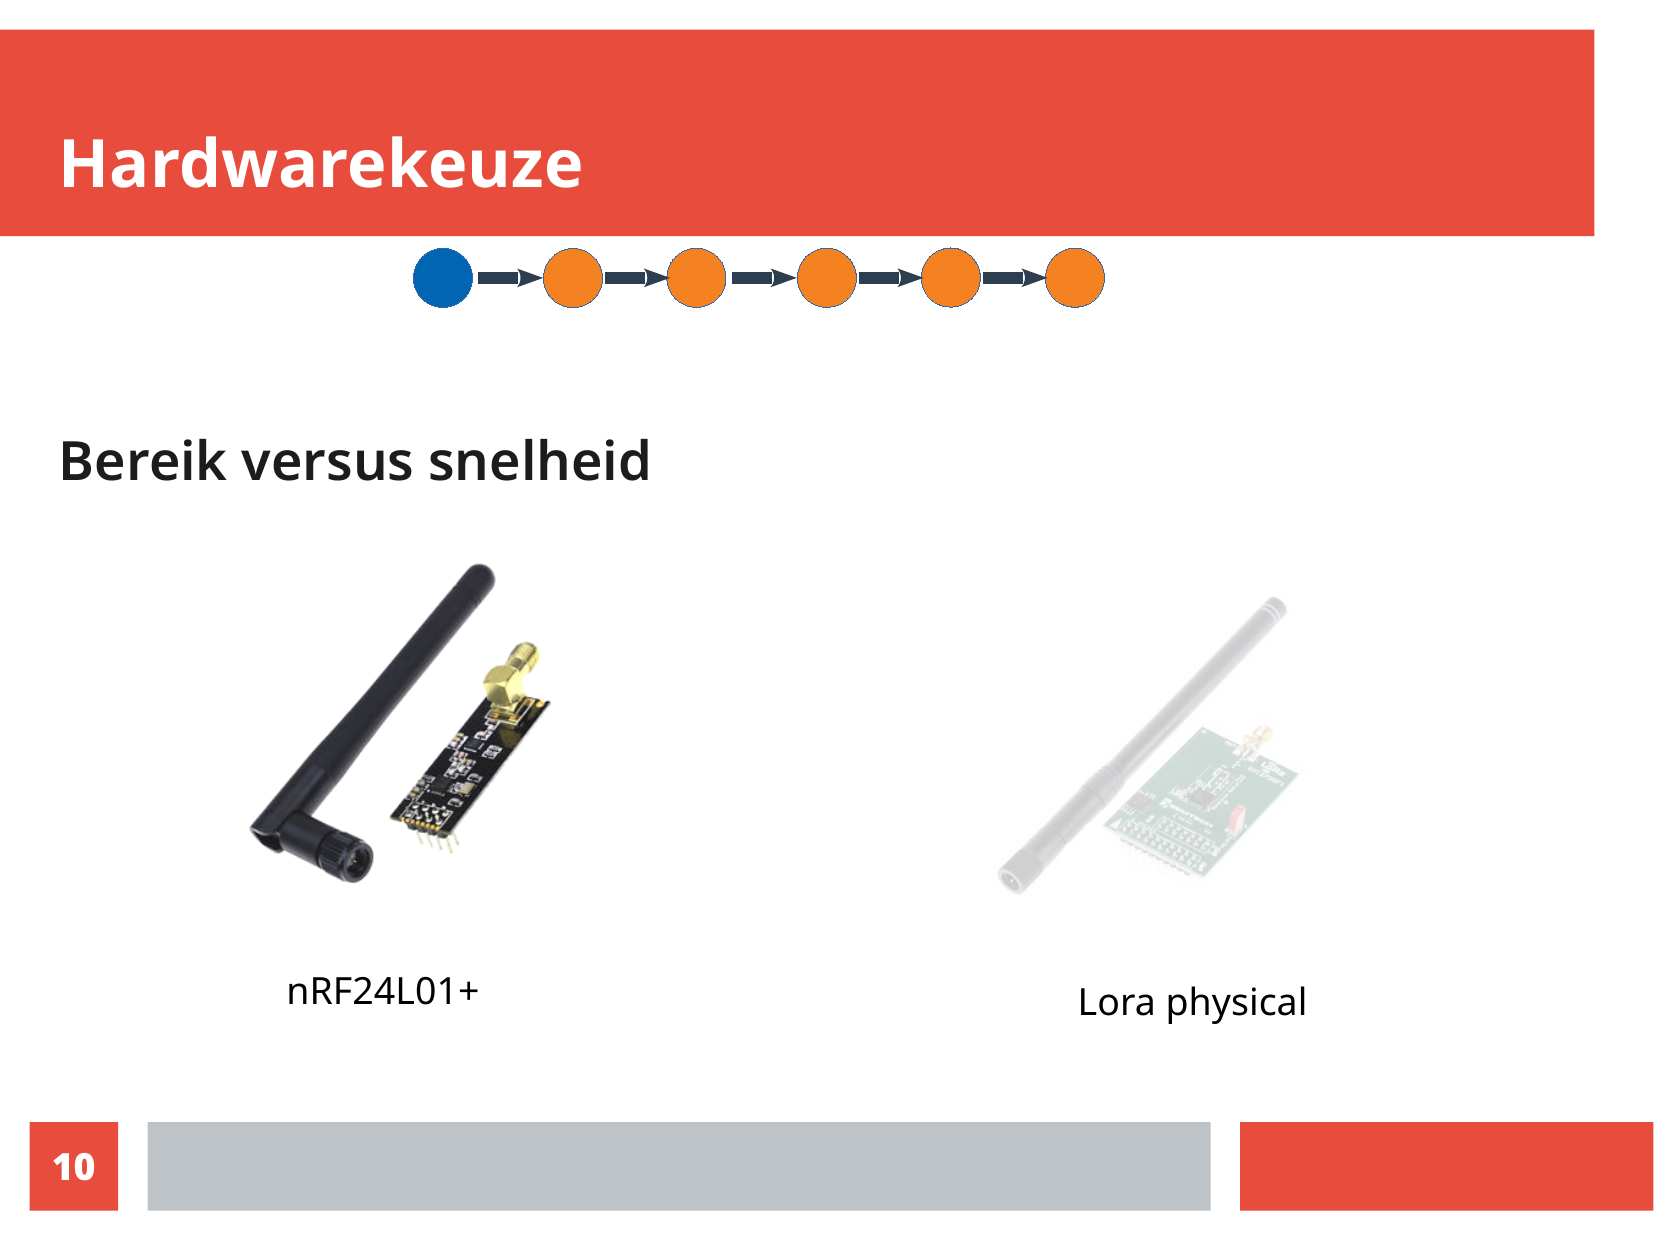

# Hardwarekeuze
Bereik versus snelheid
nRF24L01+
Lora physical
10